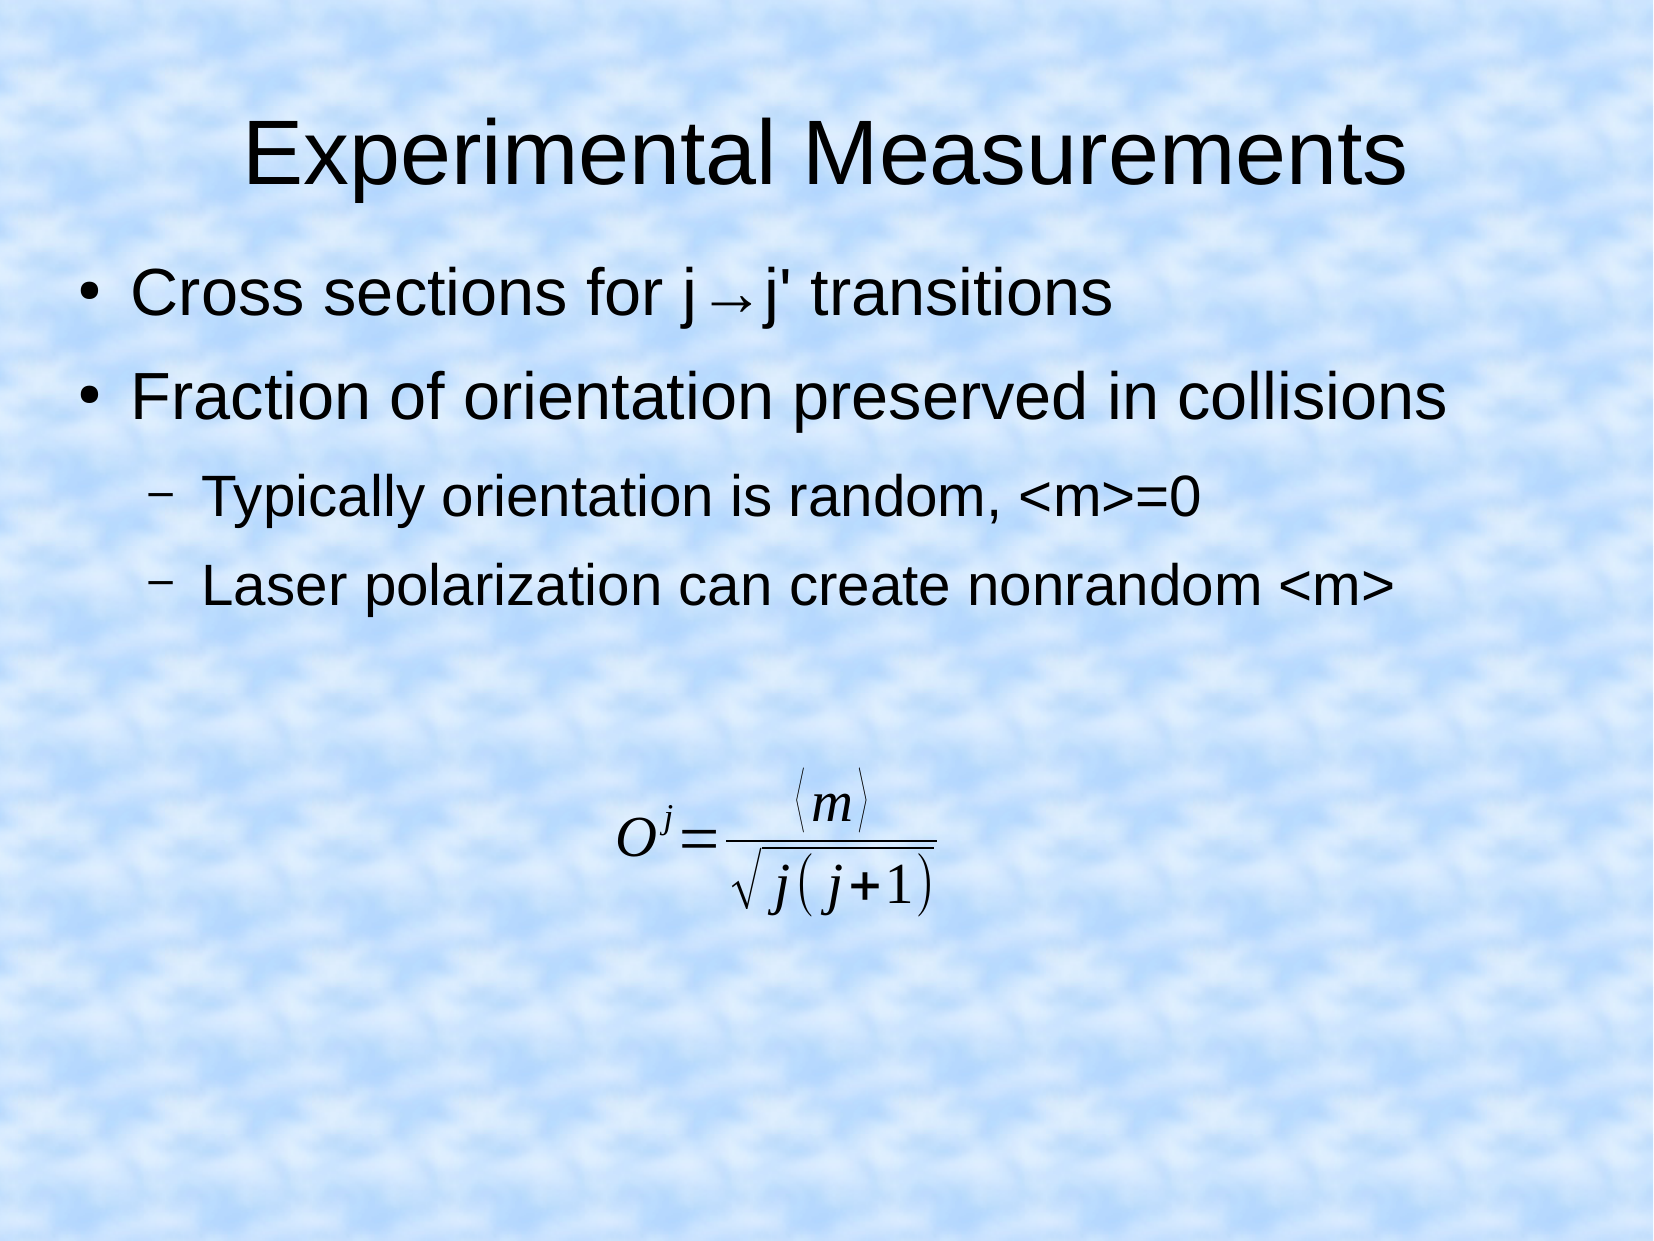

# Experimental Measurements
Cross sections for j→j' transitions
Fraction of orientation preserved in collisions
Typically orientation is random, <m>=0
Laser polarization can create nonrandom <m>